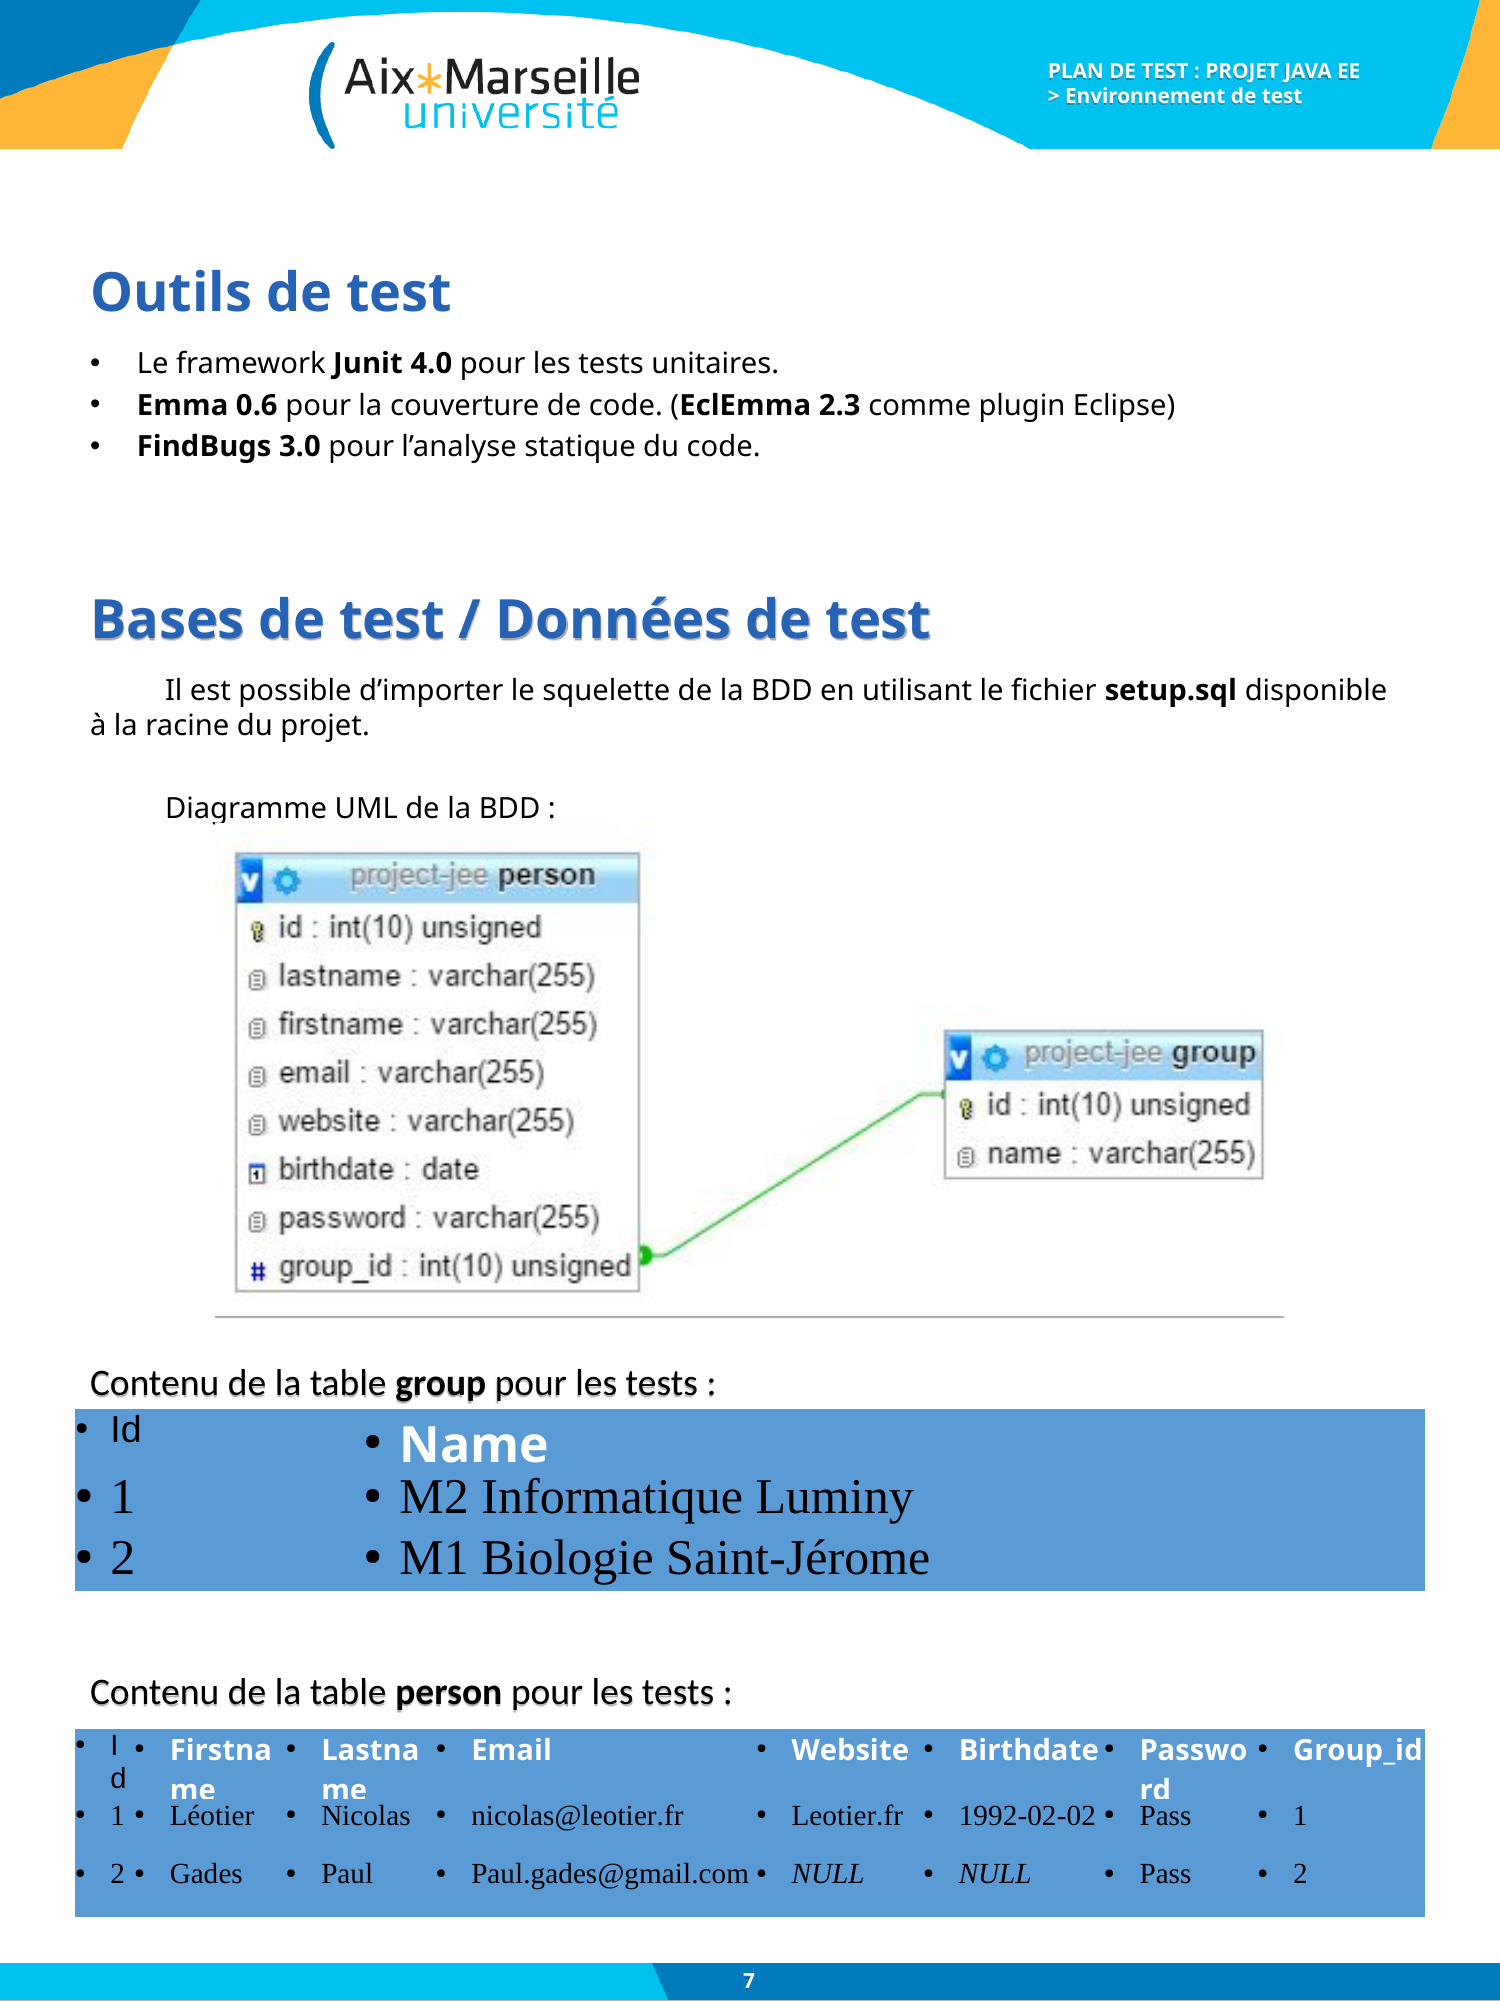

PLAN DE TEST : PROJET JAVA EE
> Environnement de test
# Outils de test
Le framework Junit 4.0 pour les tests unitaires.
Emma 0.6 pour la couverture de code. (EclEmma 2.3 comme plugin Eclipse)
FindBugs 3.0 pour l’analyse statique du code.
Bases de test / Données de test
	Il est possible d’importer le squelette de la BDD en utilisant le fichier setup.sql disponible à la racine du projet.
	Diagramme UML de la BDD :
Contenu de la table group pour les tests :
| Id | Name |
| --- | --- |
| 1 | M2 Informatique Luminy |
| 2 | M1 Biologie Saint-Jérome |
Contenu de la table person pour les tests :
| Id | Firstname | Lastname | Email | Website | Birthdate | Password | Group\_id |
| --- | --- | --- | --- | --- | --- | --- | --- |
| 1 | Léotier | Nicolas | nicolas@leotier.fr | Leotier.fr | 1992-02-02 | Pass | 1 |
| 2 | Gades | Paul | Paul.gades@gmail.com | NULL | NULL | Pass | 2 |